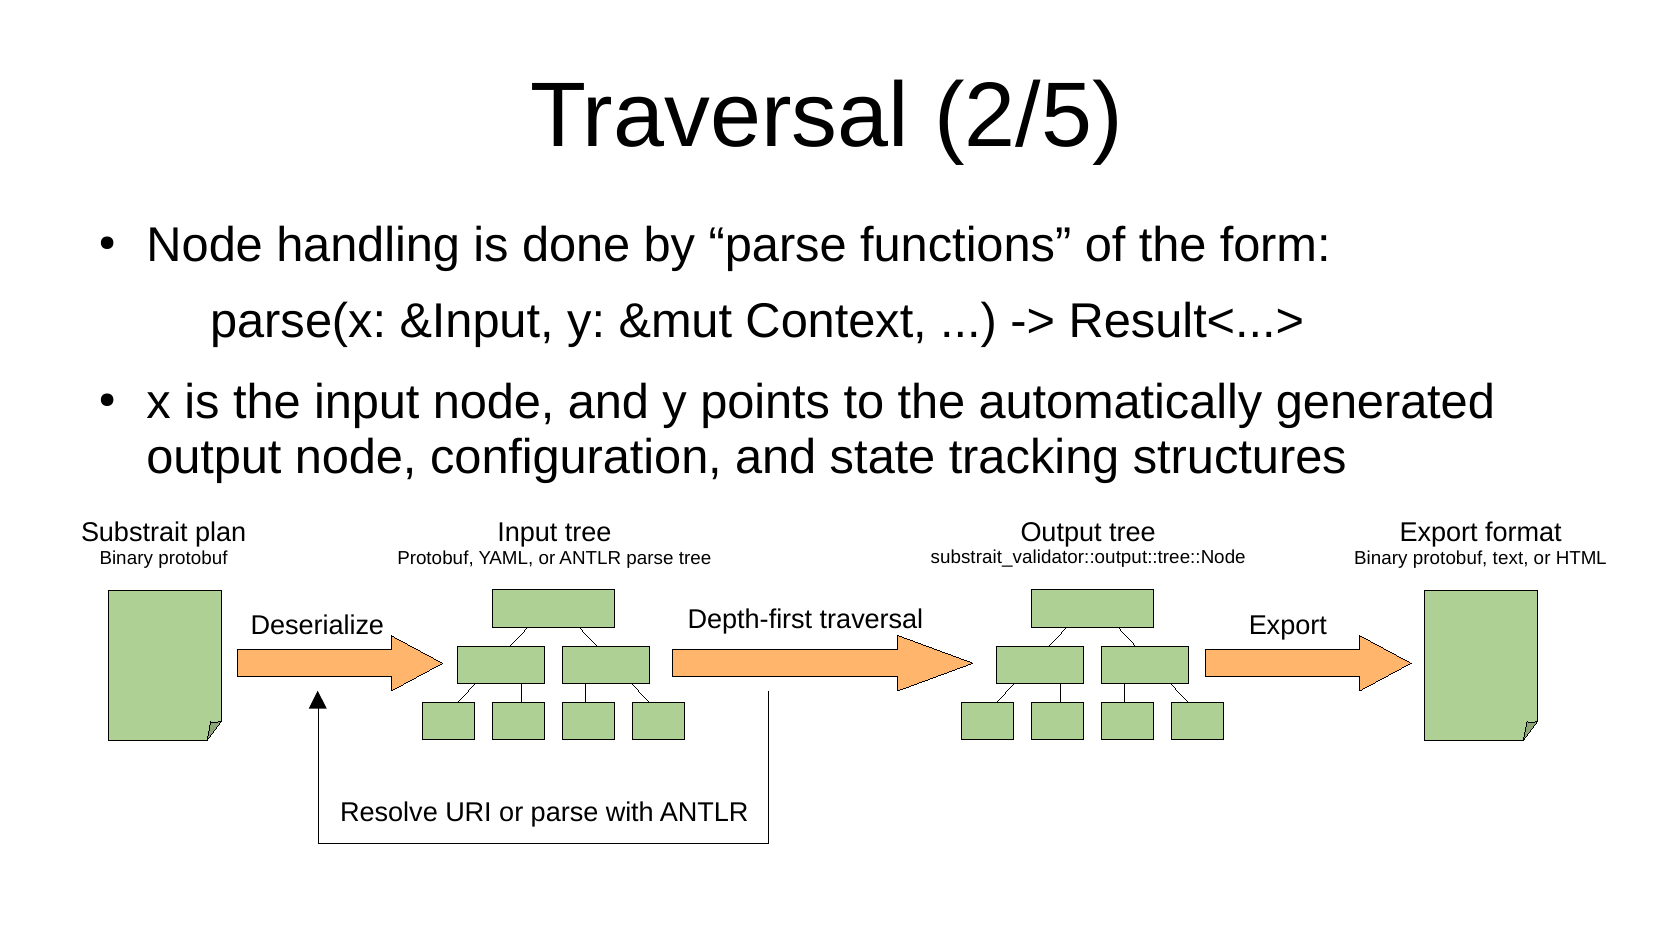

# Traversal (2/5)
Node handling is done by “parse functions” of the form:
parse(x: &Input, y: &mut Context, ...) -> Result<...>
x is the input node, and y points to the automatically generated output node, configuration, and state tracking structures
Output tree
substrait_validator::output::tree::Node
Input tree
Protobuf, YAML, or ANTLR parse tree
Substrait plan
Binary protobuf
Export format
Binary protobuf, text, or HTML
Depth-first traversal
Export
Deserialize
Resolve URI or parse with ANTLR